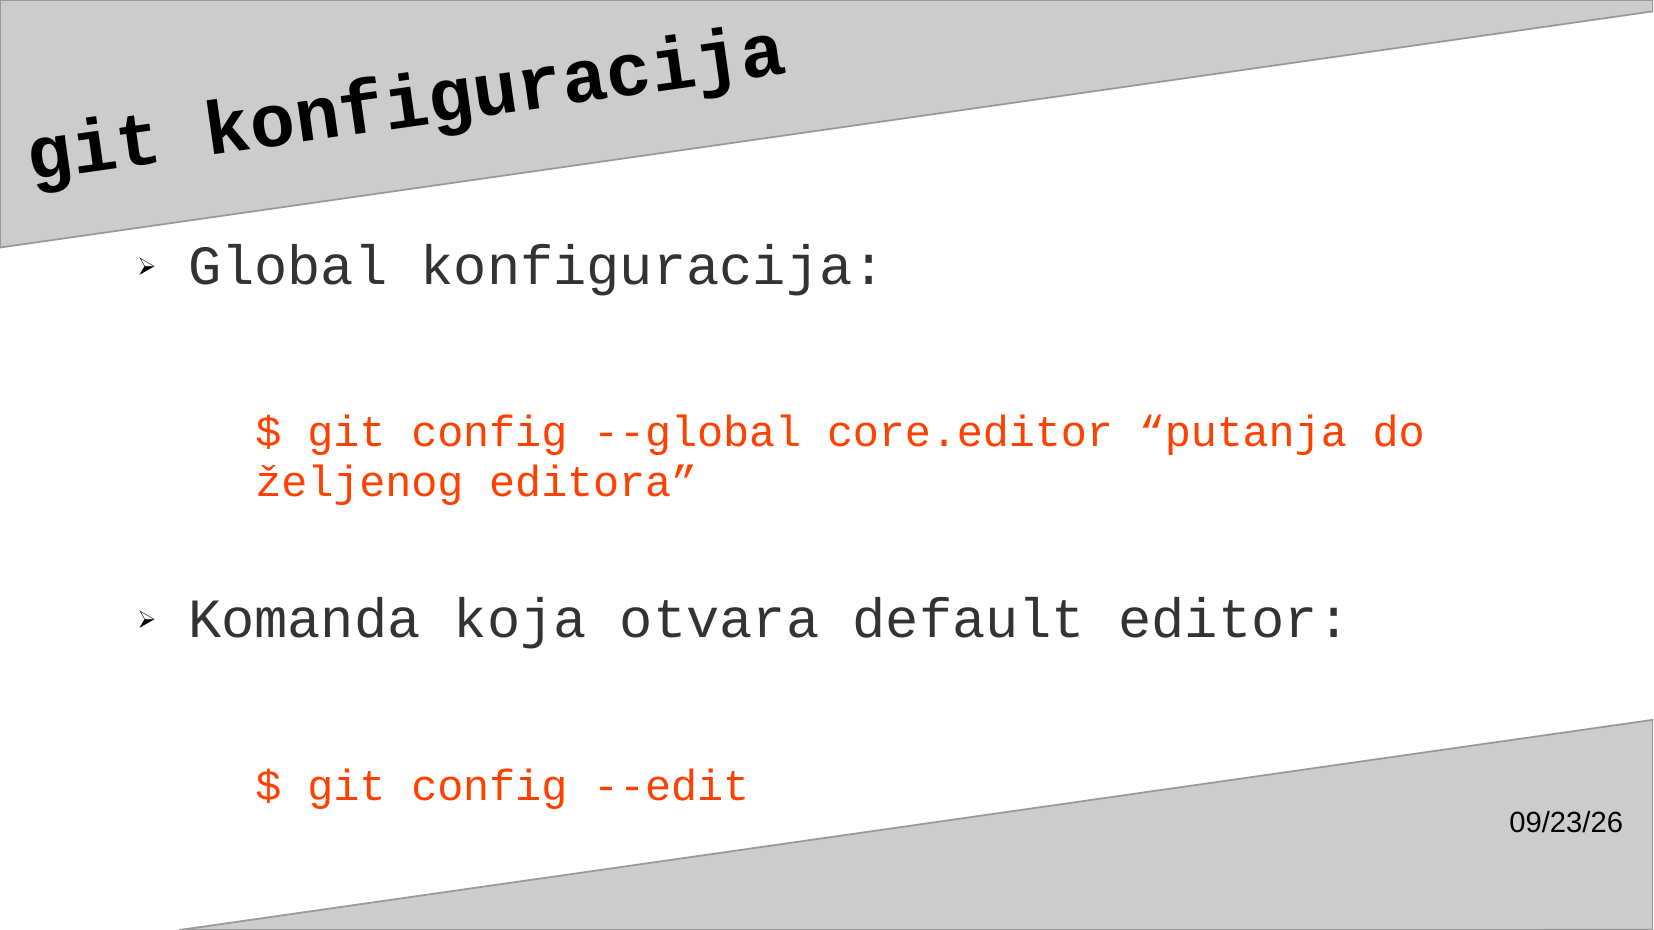

# git konfiguracija
Global konfiguracija:
$ git config --global core.editor “putanja do željenog editora”
Komanda koja otvara default editor:
$ git config --edit
29